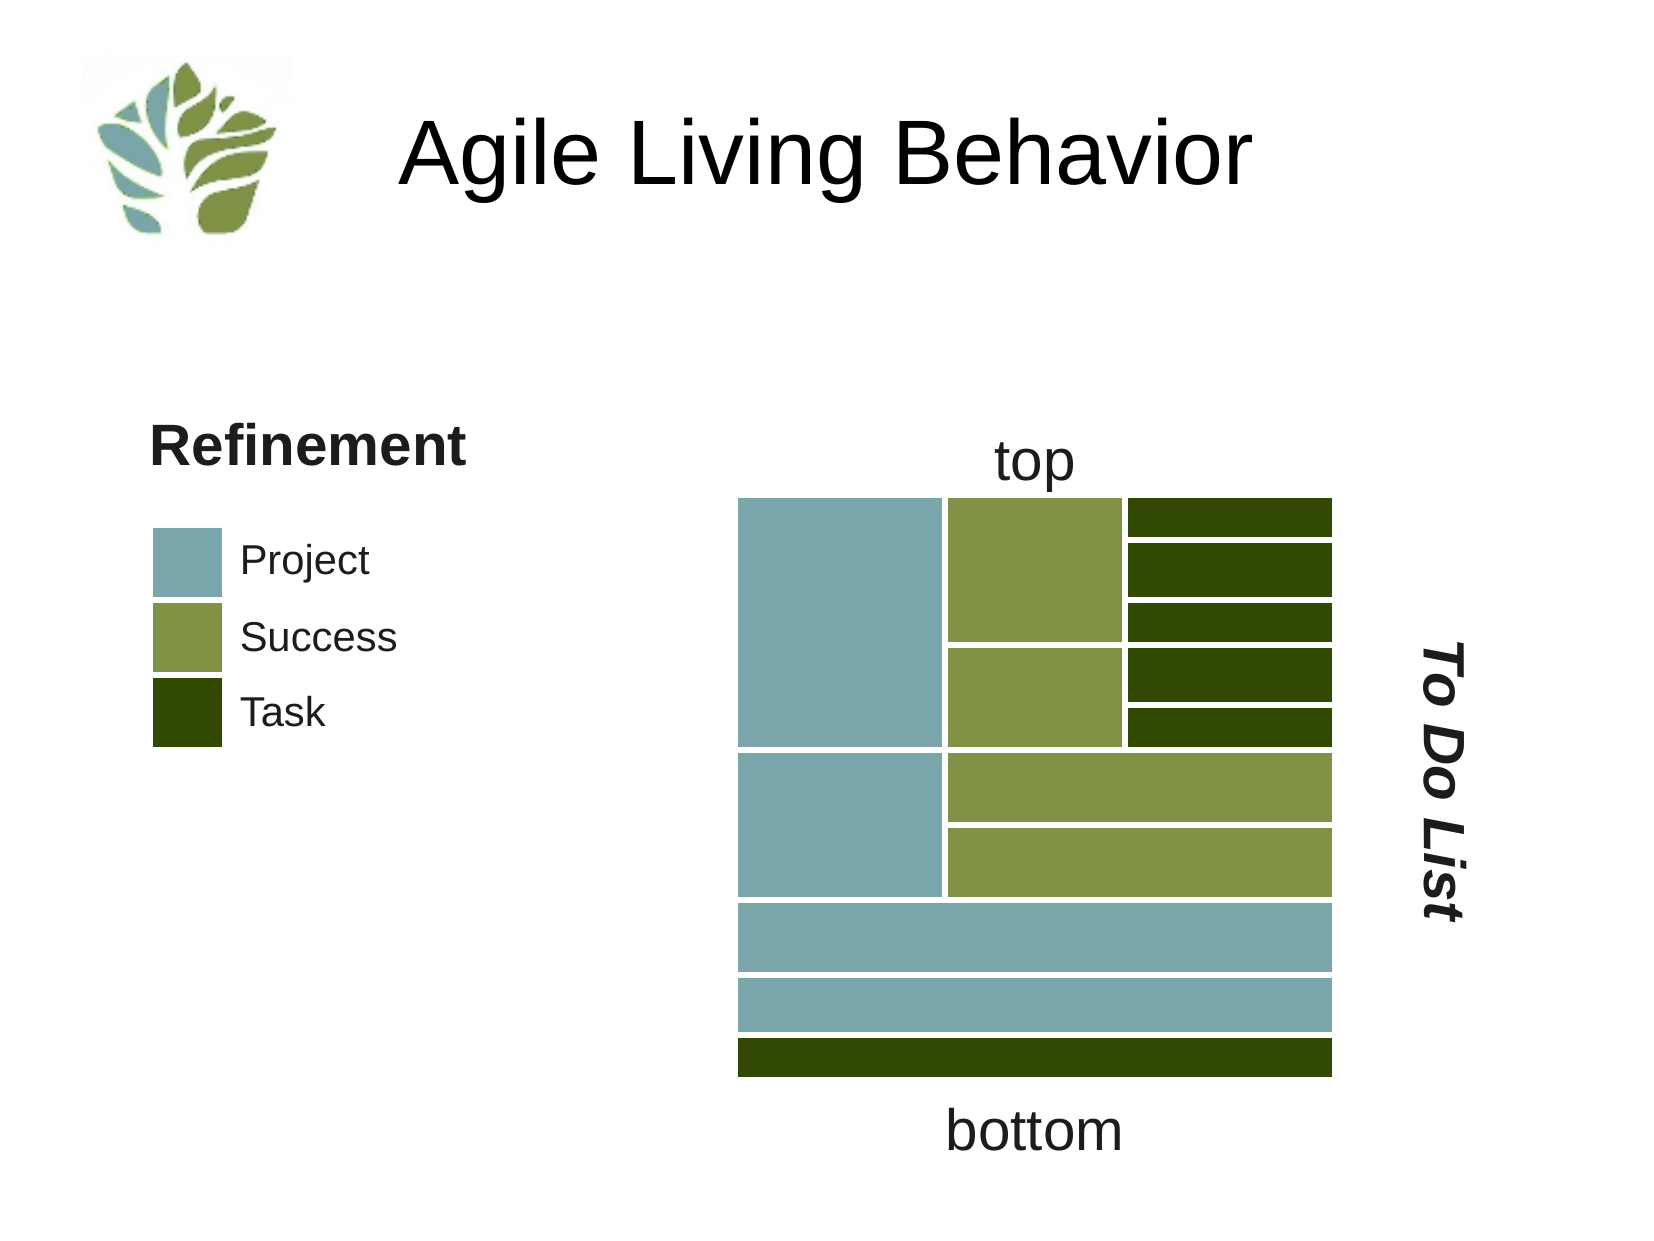

# Agile Living Behavior
Refinement
top
Project
Success
Task
To Do List
bottom